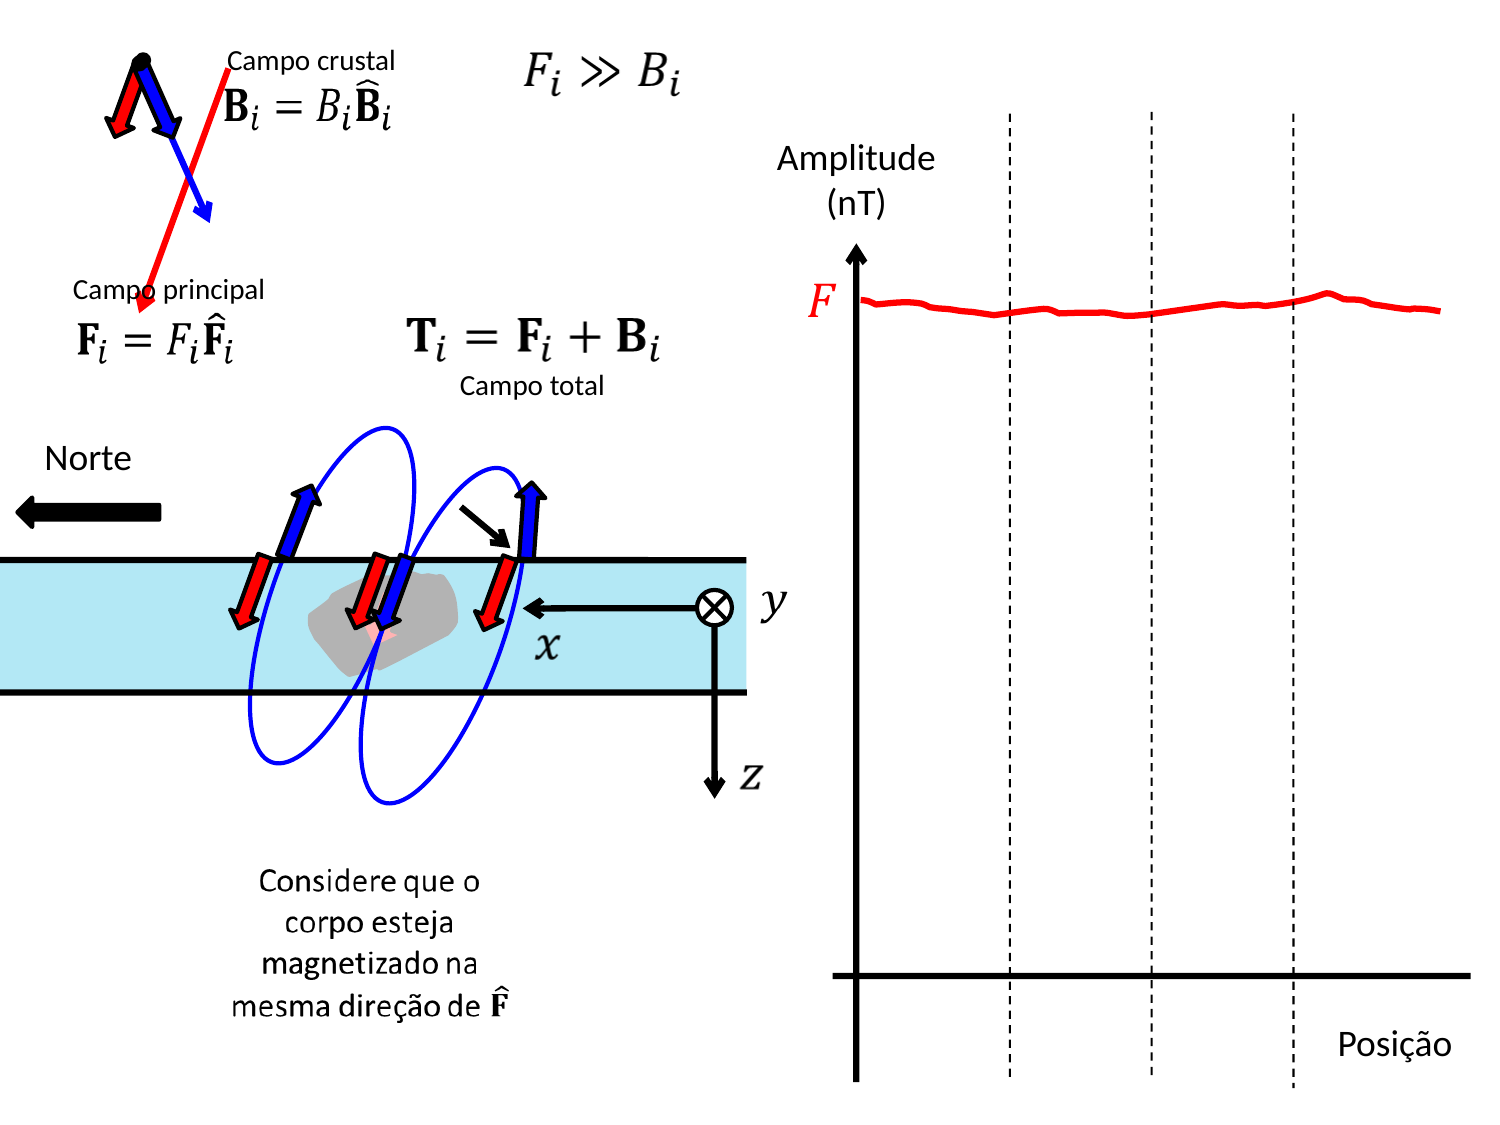

Campo crustal
Amplitude (nT)
Campo principal
Campo total
Norte
Posição